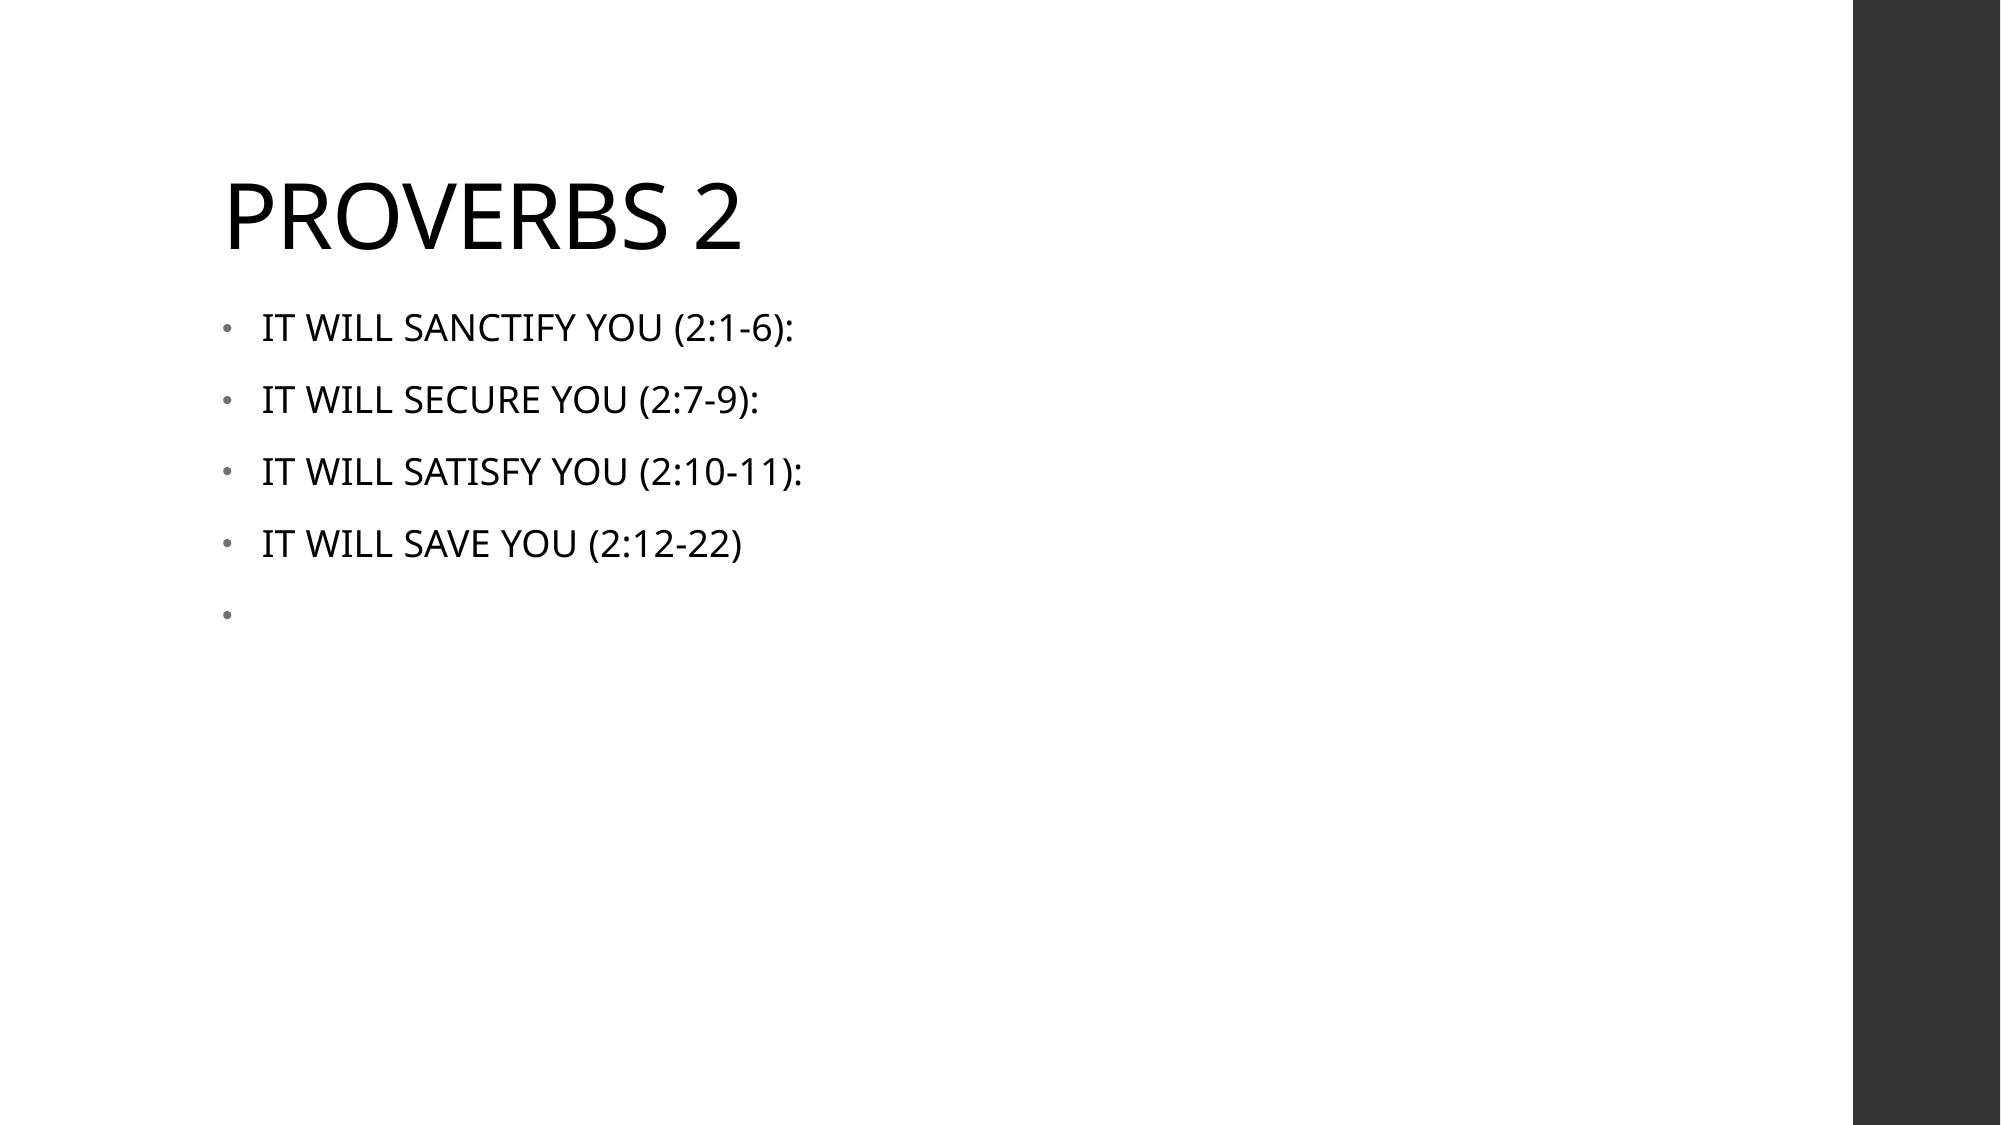

# PROVERBS 2
 IT WILL SANCTIFY YOU (2:1-6):
 IT WILL SECURE YOU (2:7-9):
 IT WILL SATISFY YOU (2:10-11):
 IT WILL SAVE YOU (2:12-22)